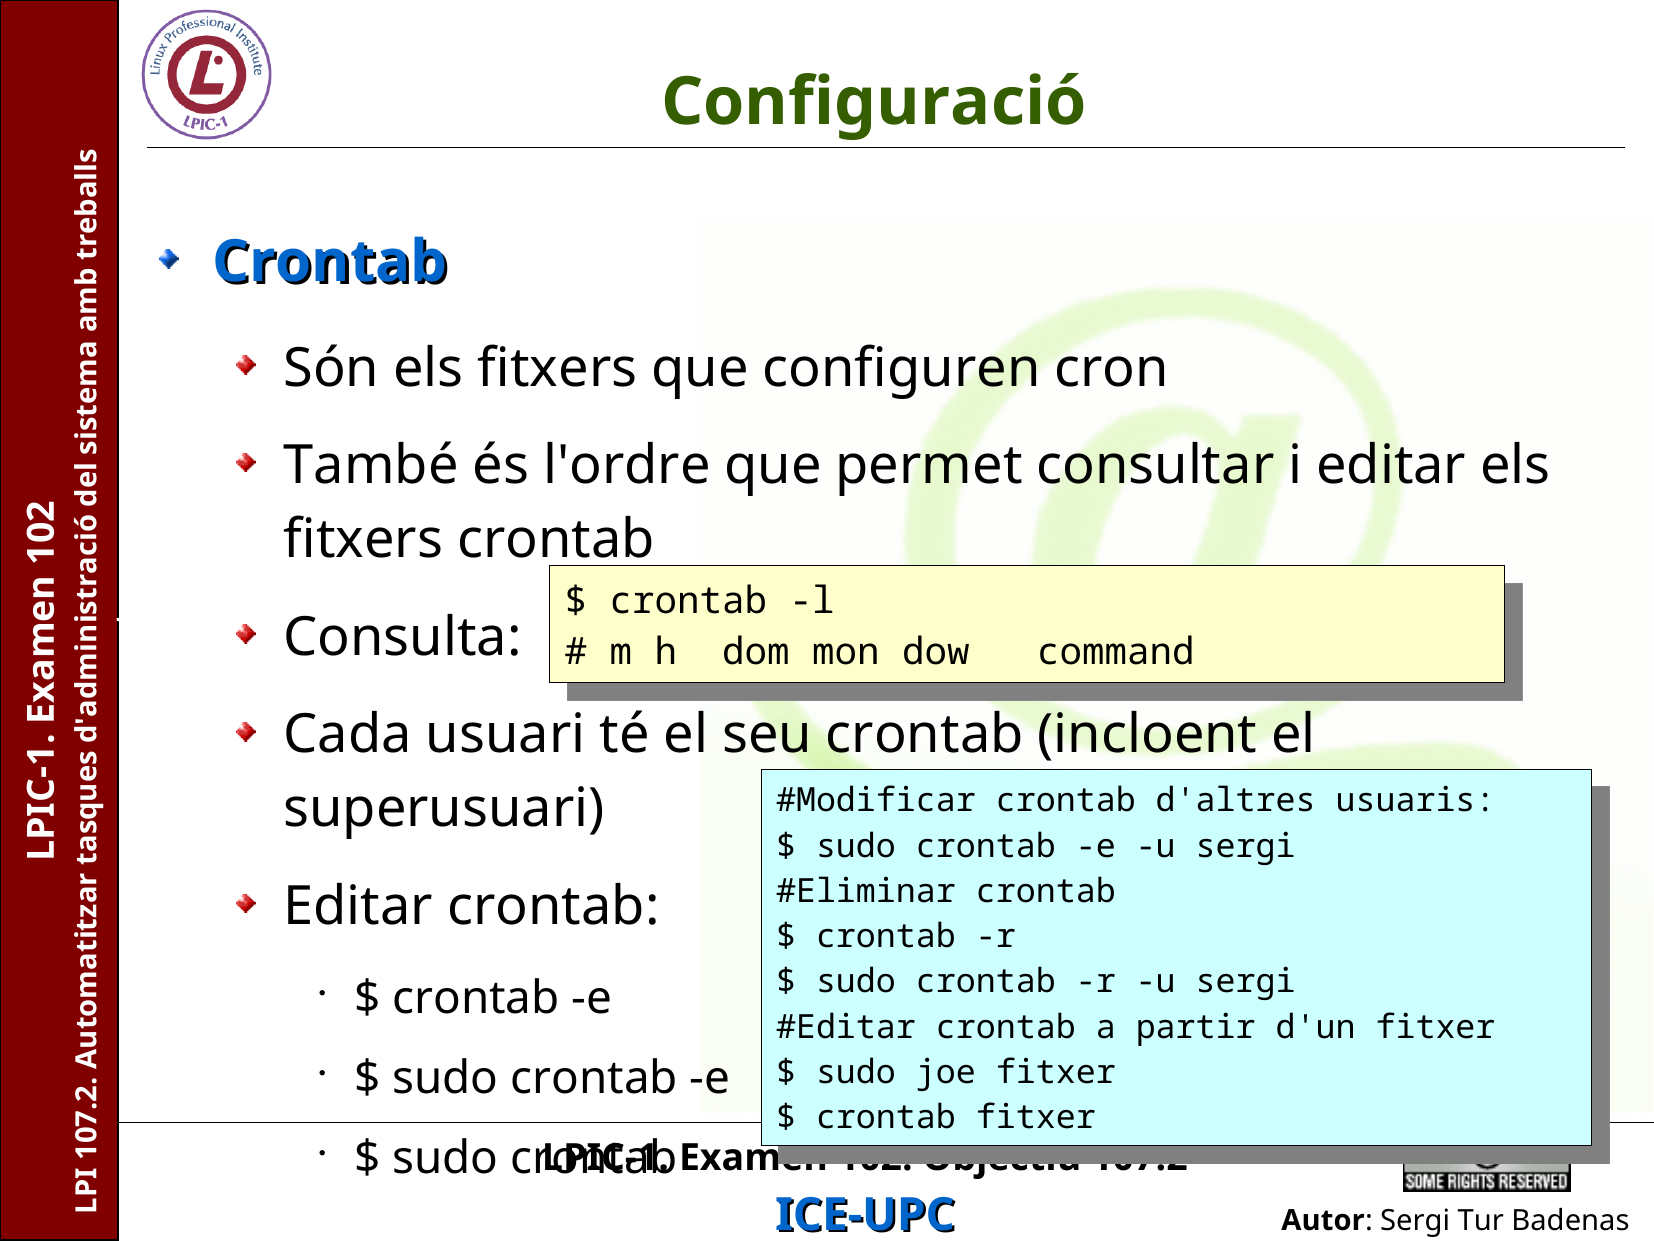

# Configuració
Crontab
Són els fitxers que configuren cron
També és l'ordre que permet consultar i editar els fitxers crontab
Consulta:
Cada usuari té el seu crontab (incloent el superusuari)
Editar crontab:
$ crontab -e
$ sudo crontab -e
$ sudo crontab
$ crontab -l
# m h dom mon dow command
#Modificar crontab d'altres usuaris:
$ sudo crontab -e -u sergi
#Eliminar crontab
$ crontab -r
$ sudo crontab -r -u sergi
#Editar crontab a partir d'un fitxer
$ sudo joe fitxer
$ crontab fitxer